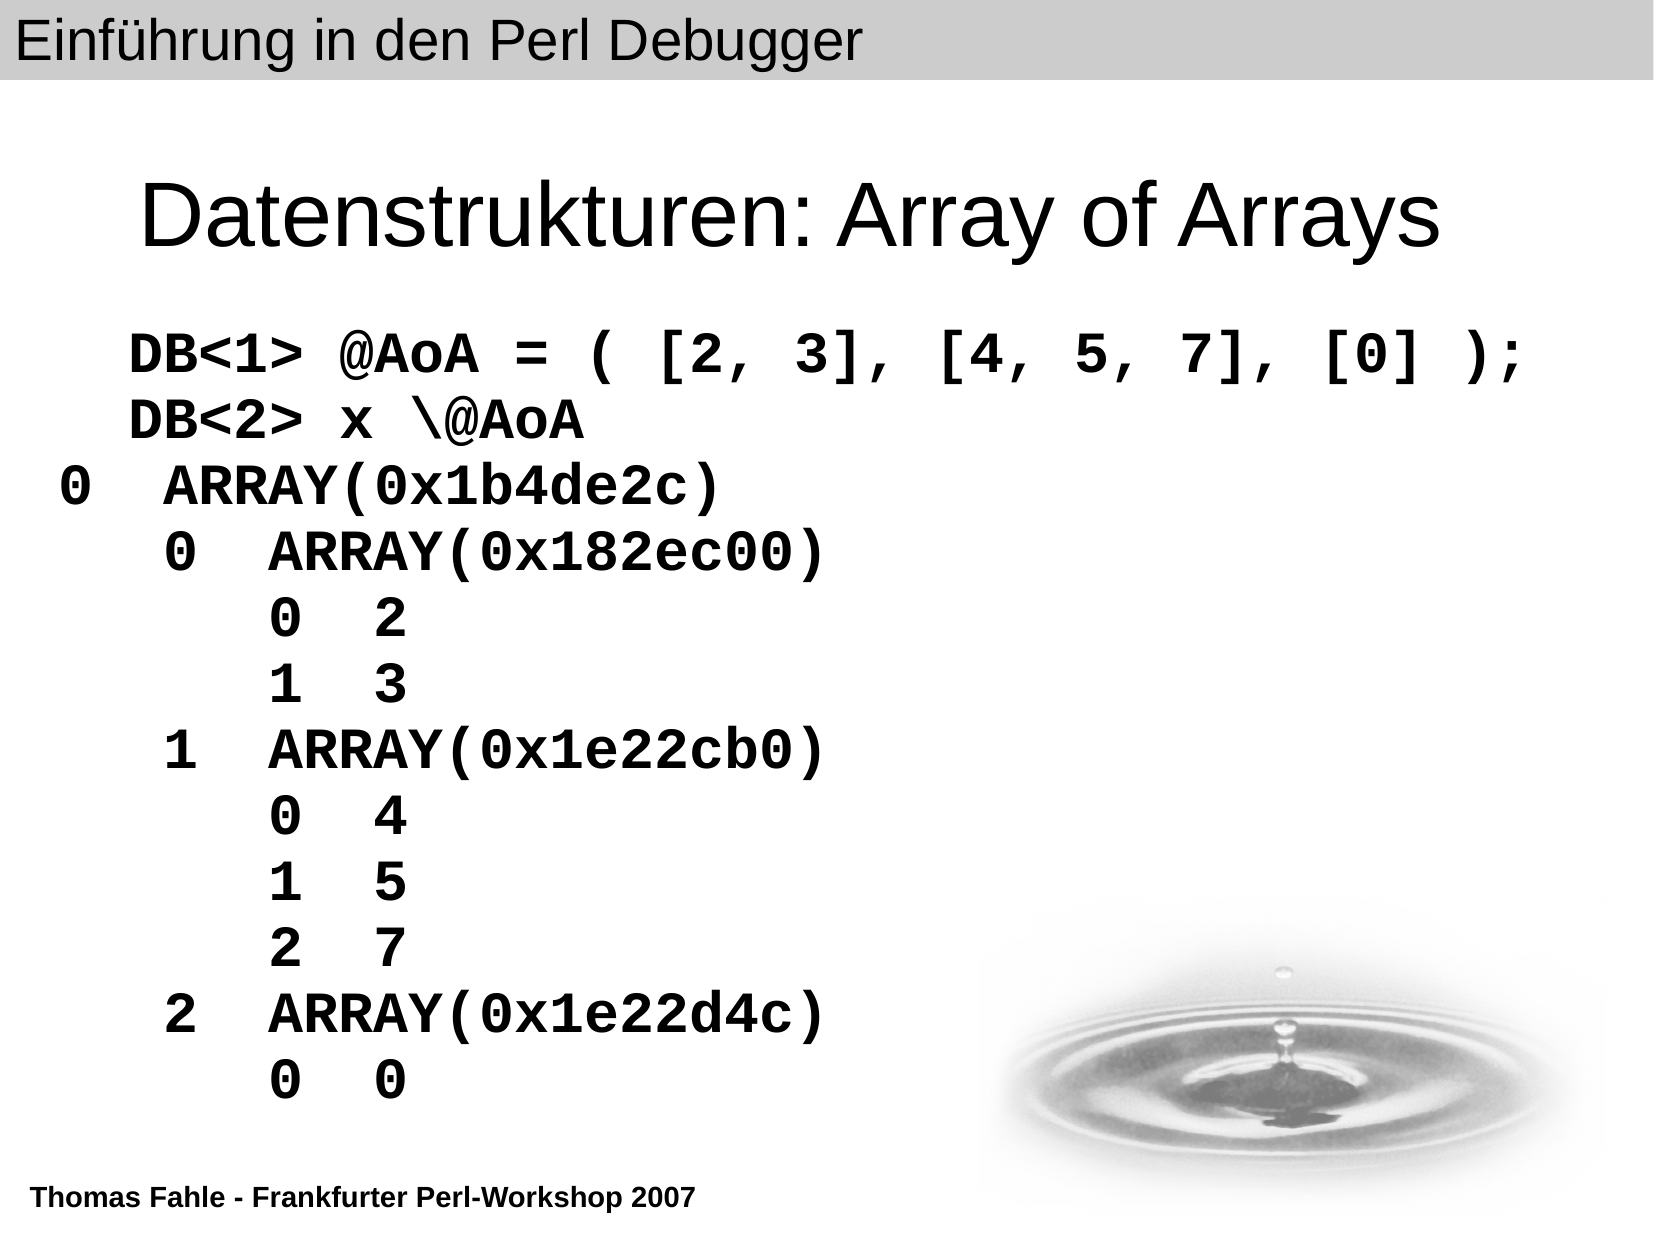

# Datenstrukturen: Array of Arrays
 DB<1> @AoA = ( [2, 3], [4, 5, 7], [0] );
 DB<2> x \@AoA
0 ARRAY(0x1b4de2c)
 0 ARRAY(0x182ec00)
 0 2
 1 3
 1 ARRAY(0x1e22cb0)
 0 4
 1 5
 2 7
 2 ARRAY(0x1e22d4c)
 0 0